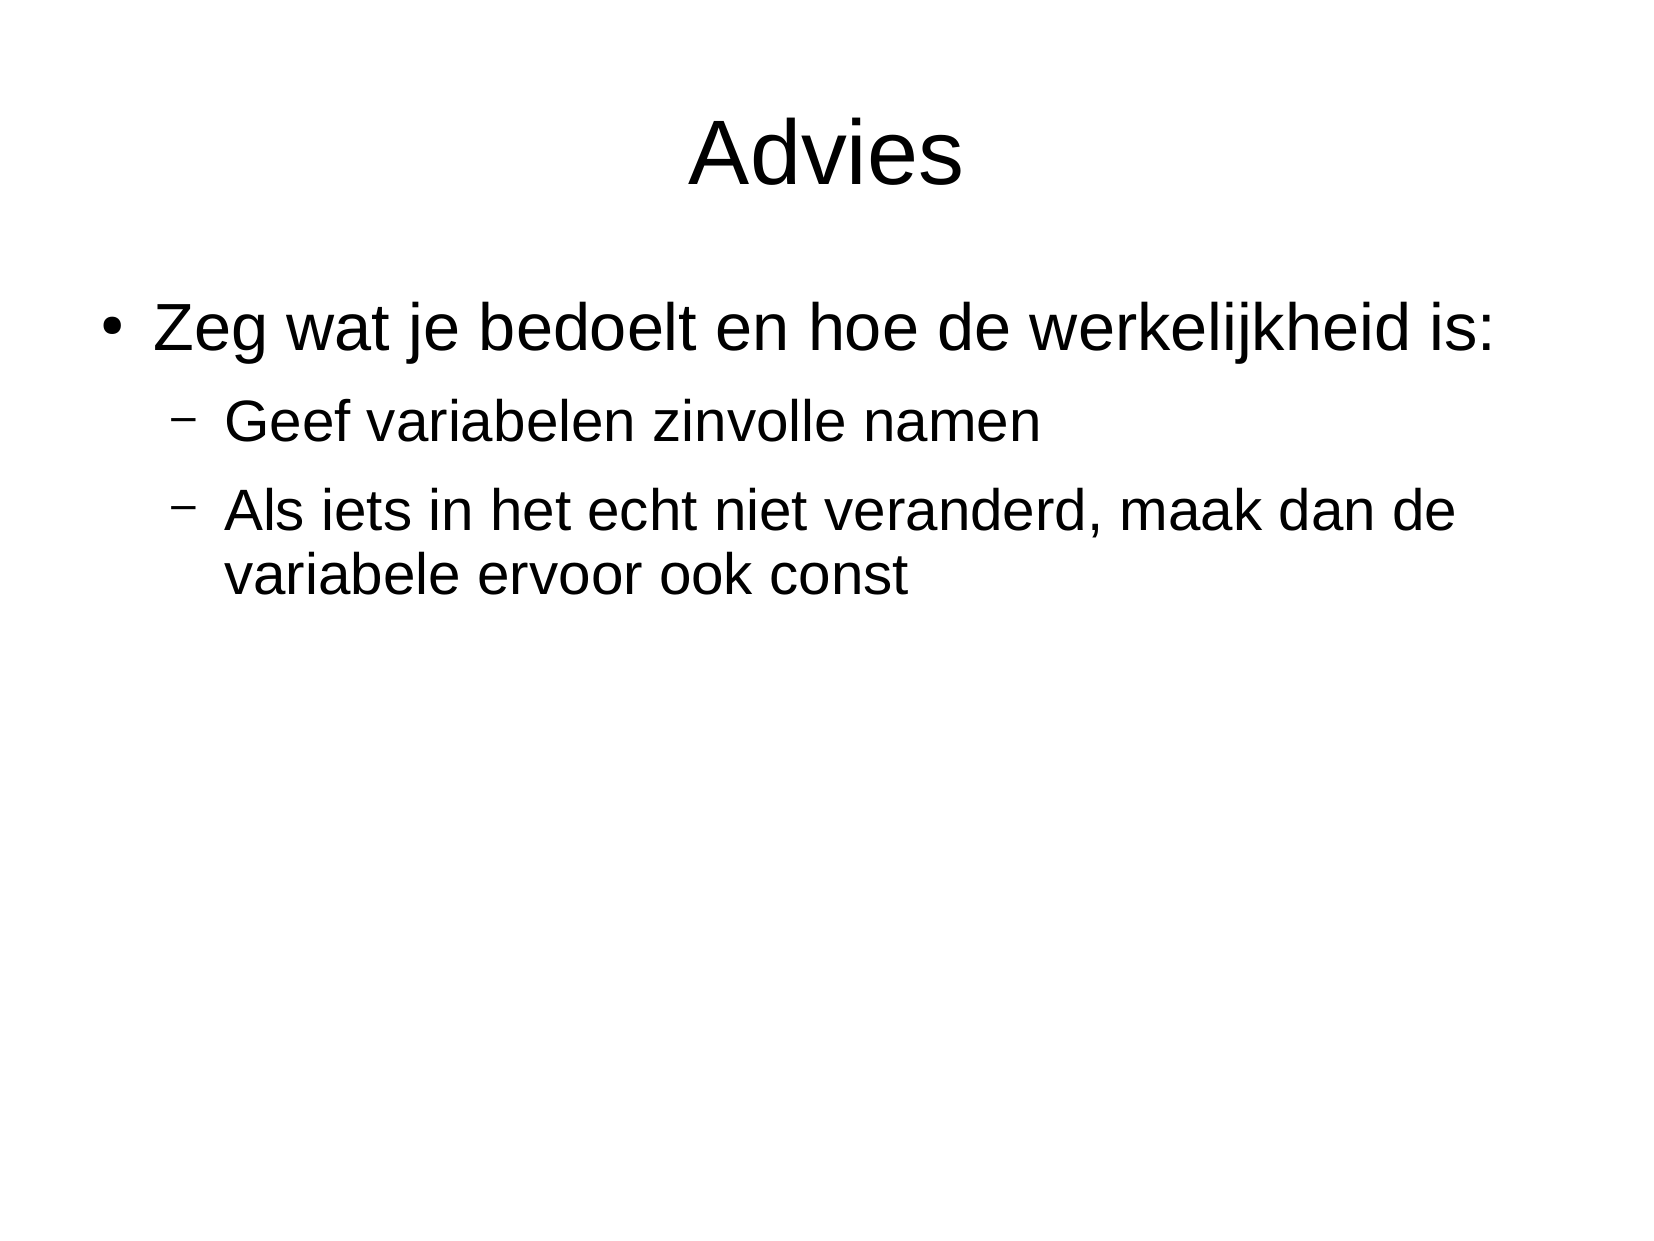

# Advies
Zeg wat je bedoelt en hoe de werkelijkheid is:
Geef variabelen zinvolle namen
Als iets in het echt niet veranderd, maak dan de variabele ervoor ook const